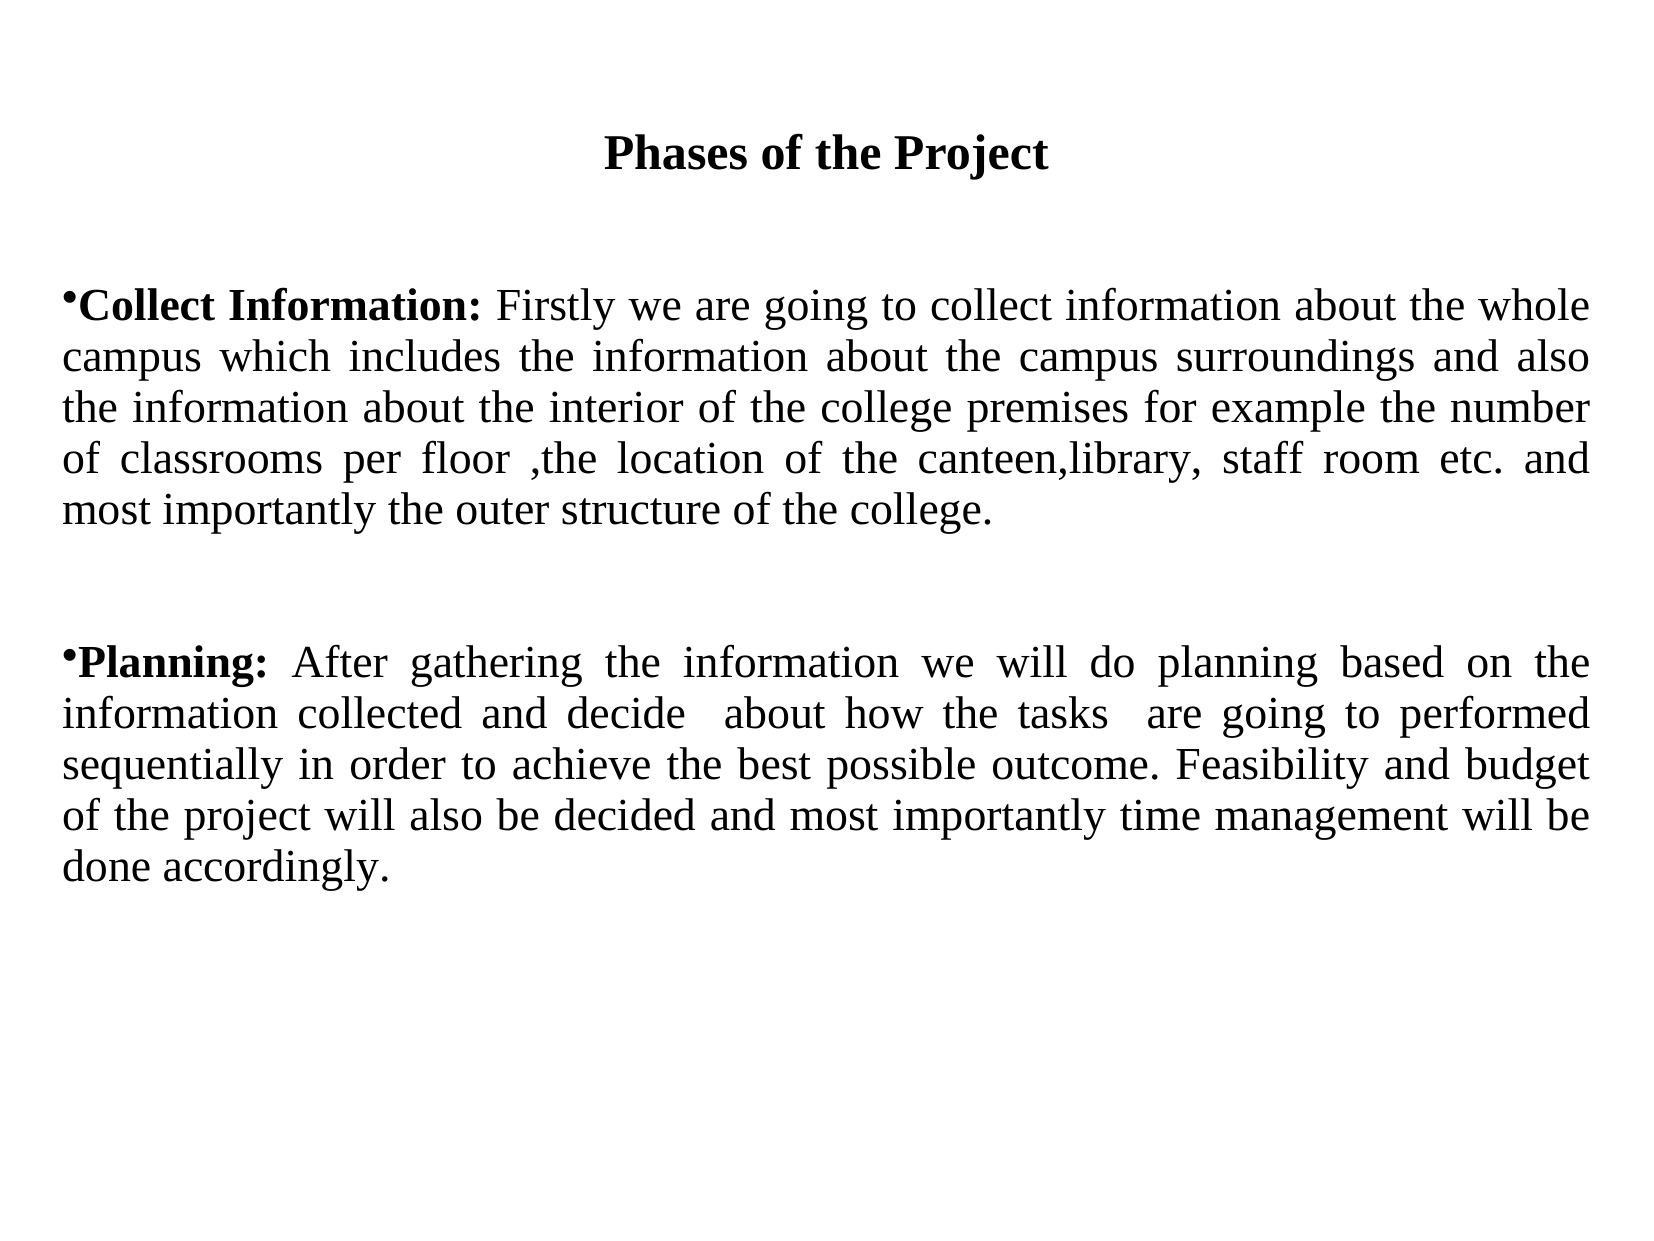

# Phases of the Project
Collect Information: Firstly we are going to collect information about the whole campus which includes the information about the campus surroundings and also the information about the interior of the college premises for example the number of classrooms per floor ,the location of the canteen,library, staff room etc. and most importantly the outer structure of the college.
Planning: After gathering the information we will do planning based on the information collected and decide about how the tasks are going to performed sequentially in order to achieve the best possible outcome. Feasibility and budget of the project will also be decided and most importantly time management will be done accordingly.